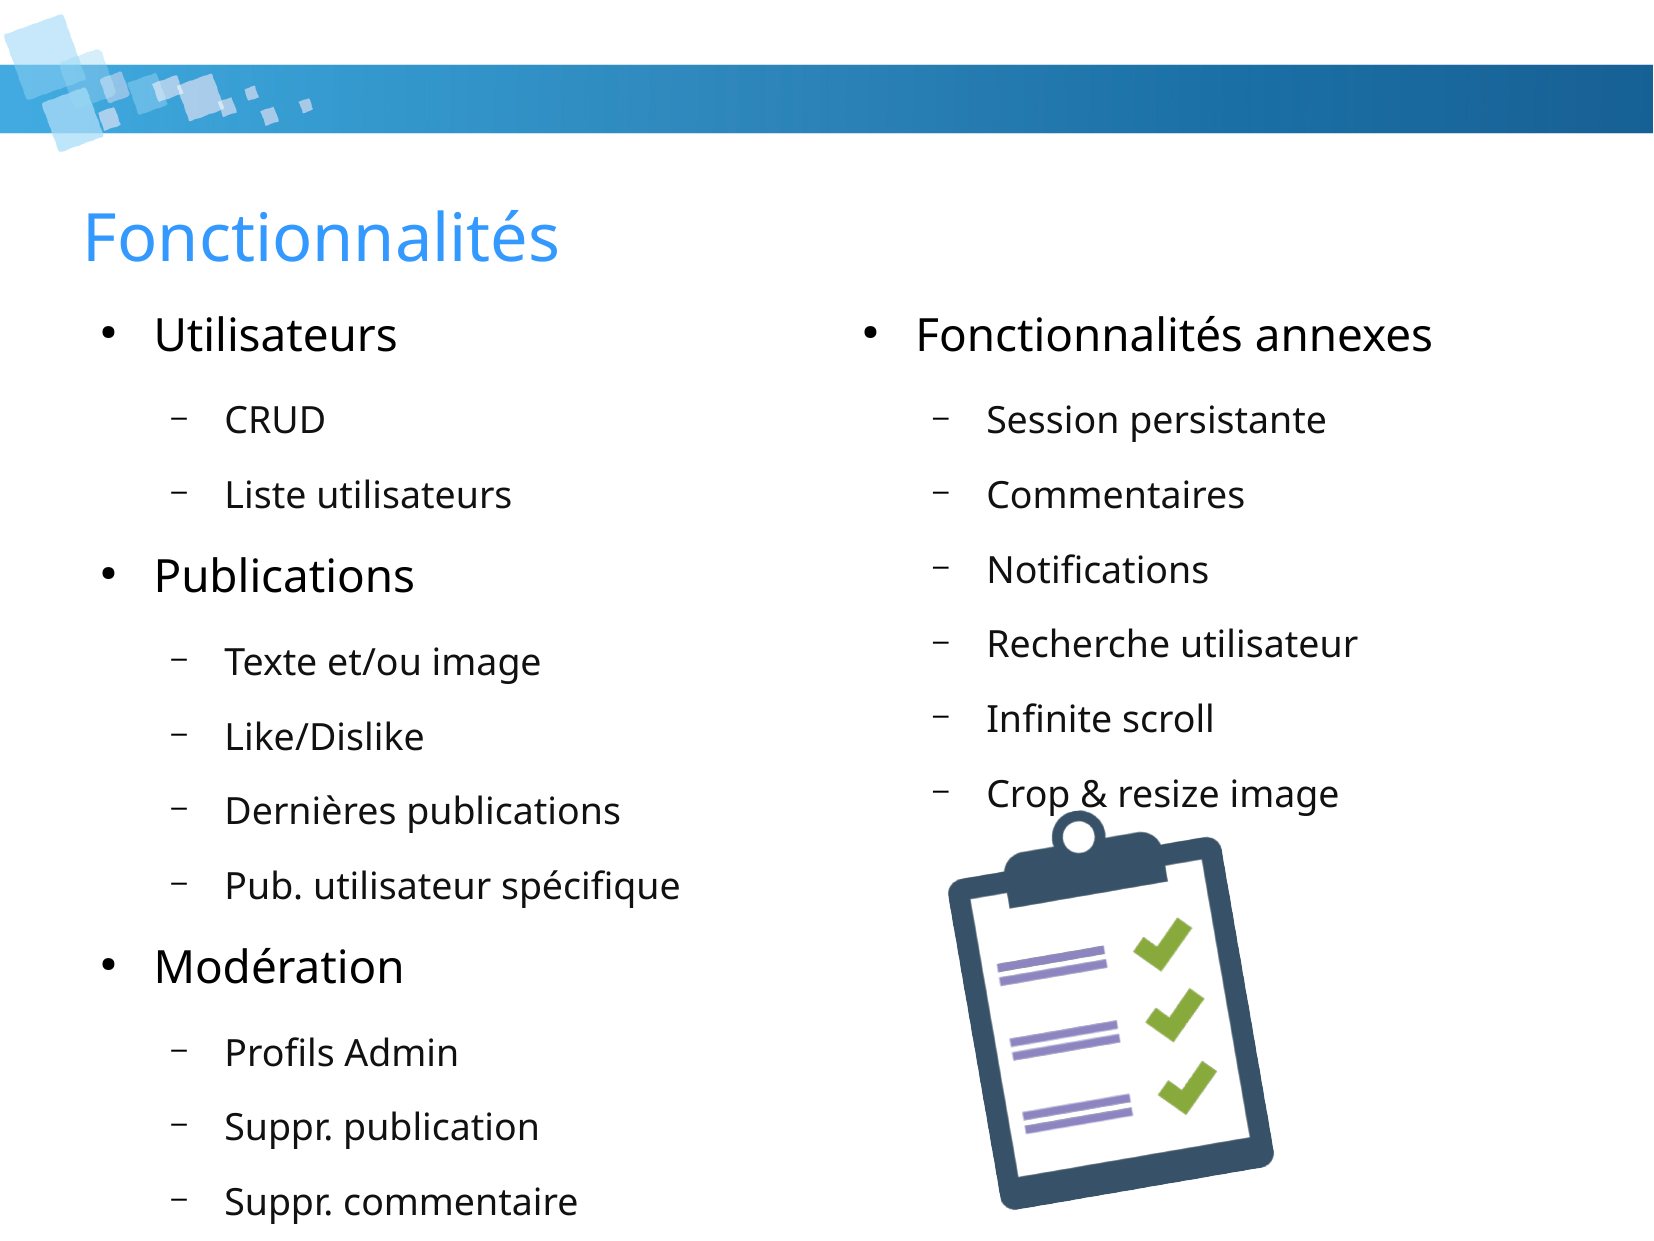

# Fonctionnalités
Utilisateurs
CRUD
Liste utilisateurs
Publications
Texte et/ou image
Like/Dislike
Dernières publications
Pub. utilisateur spécifique
Modération
Profils Admin
Suppr. publication
Suppr. commentaire
Fonctionnalités annexes
Session persistante
Commentaires
Notifications
Recherche utilisateur
Infinite scroll
Crop & resize image